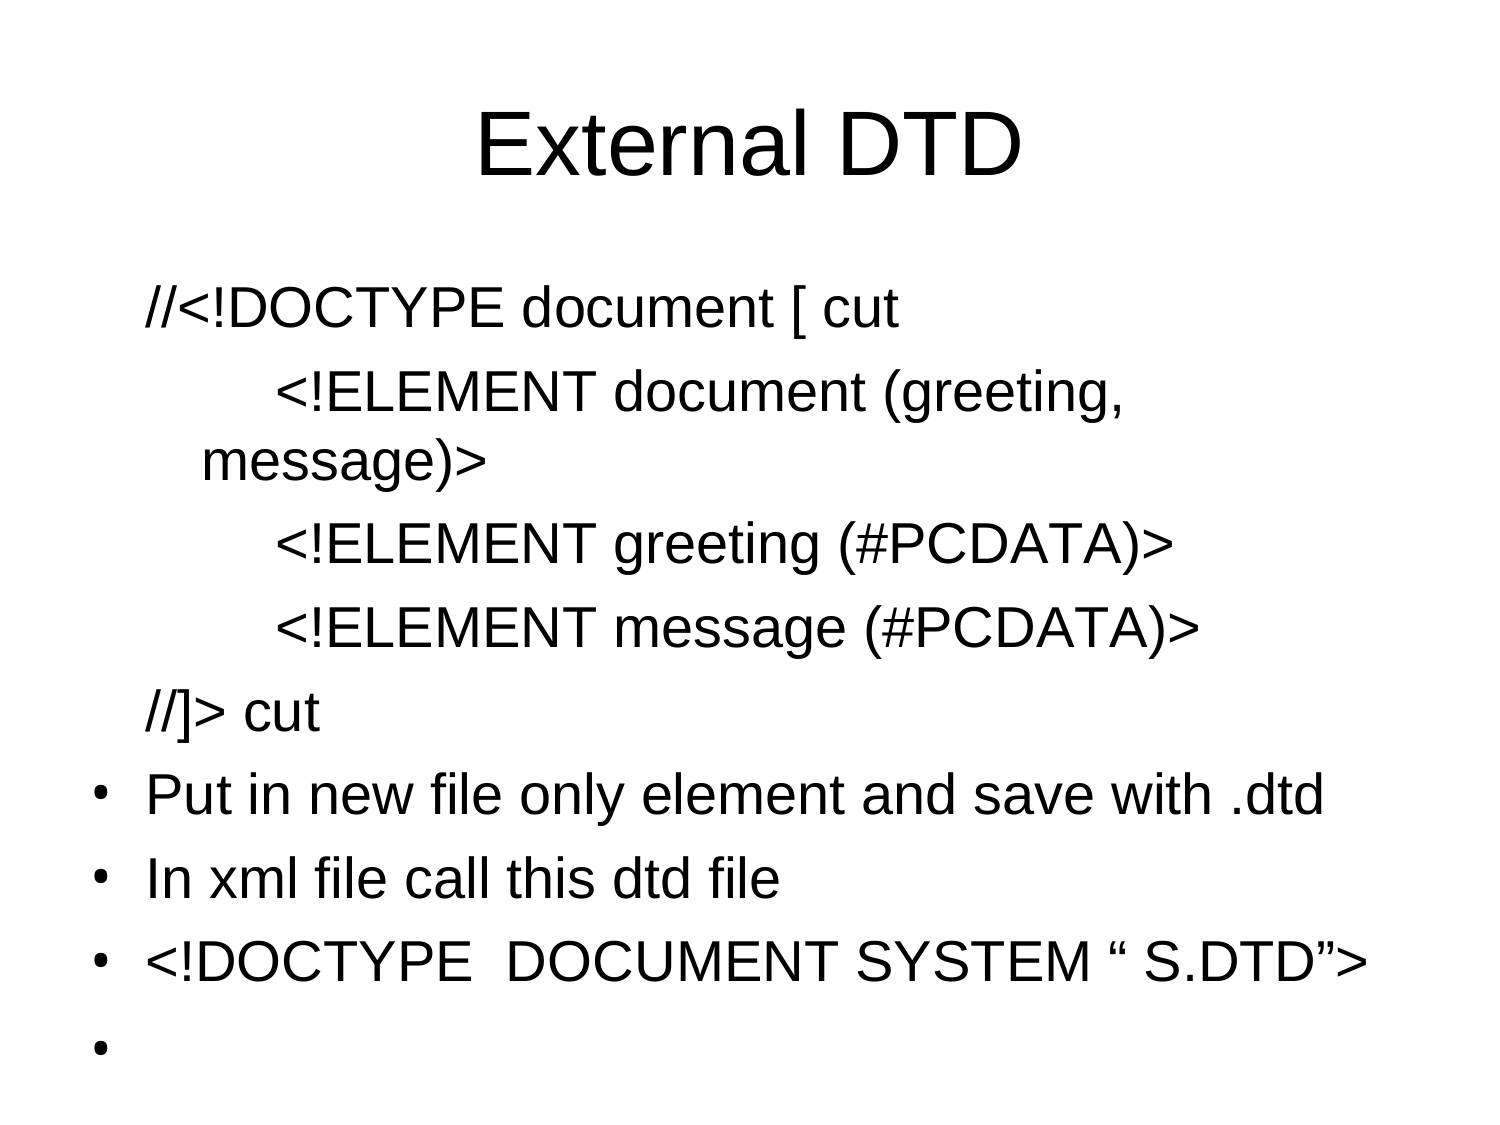

# External DTD
//<!DOCTYPE document [ cut
	<!ELEMENT document (greeting, message)>
	<!ELEMENT greeting (#PCDATA)>
	<!ELEMENT message (#PCDATA)>
//]> cut
Put in new file only element and save with .dtd
In xml file call this dtd file
<!DOCTYPE DOCUMENT SYSTEM “ S.DTD”>